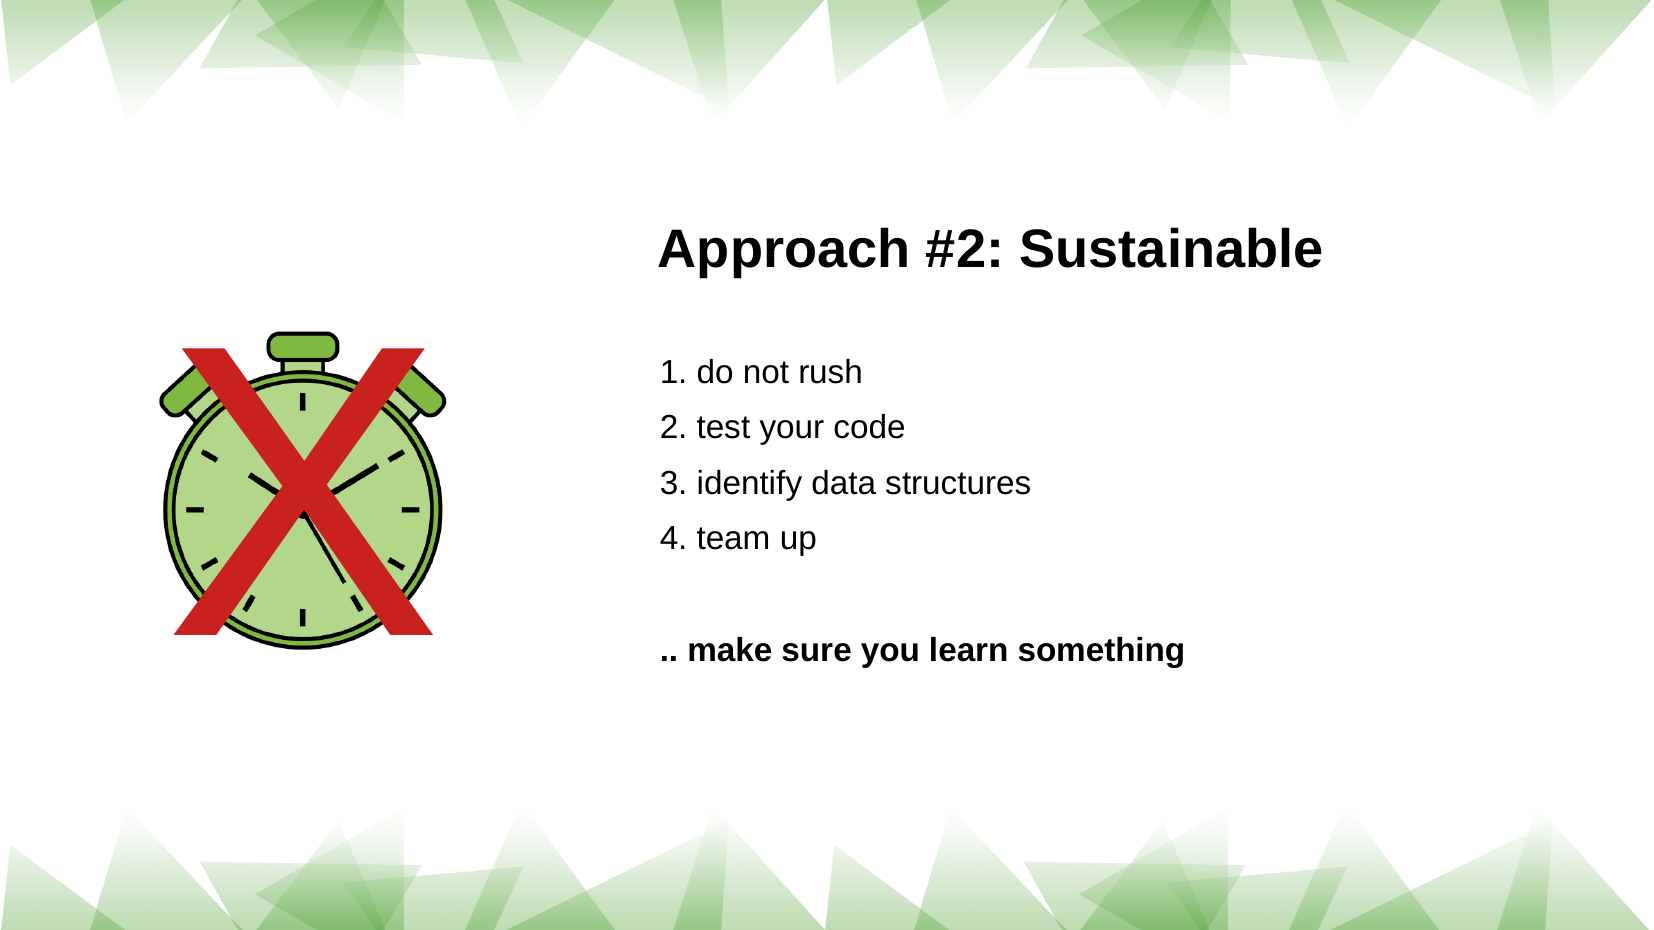

# Approach #2: Sustainable
X
1. do not rush
2. test your code
3. identify data structures
4. team up
.. make sure you learn something